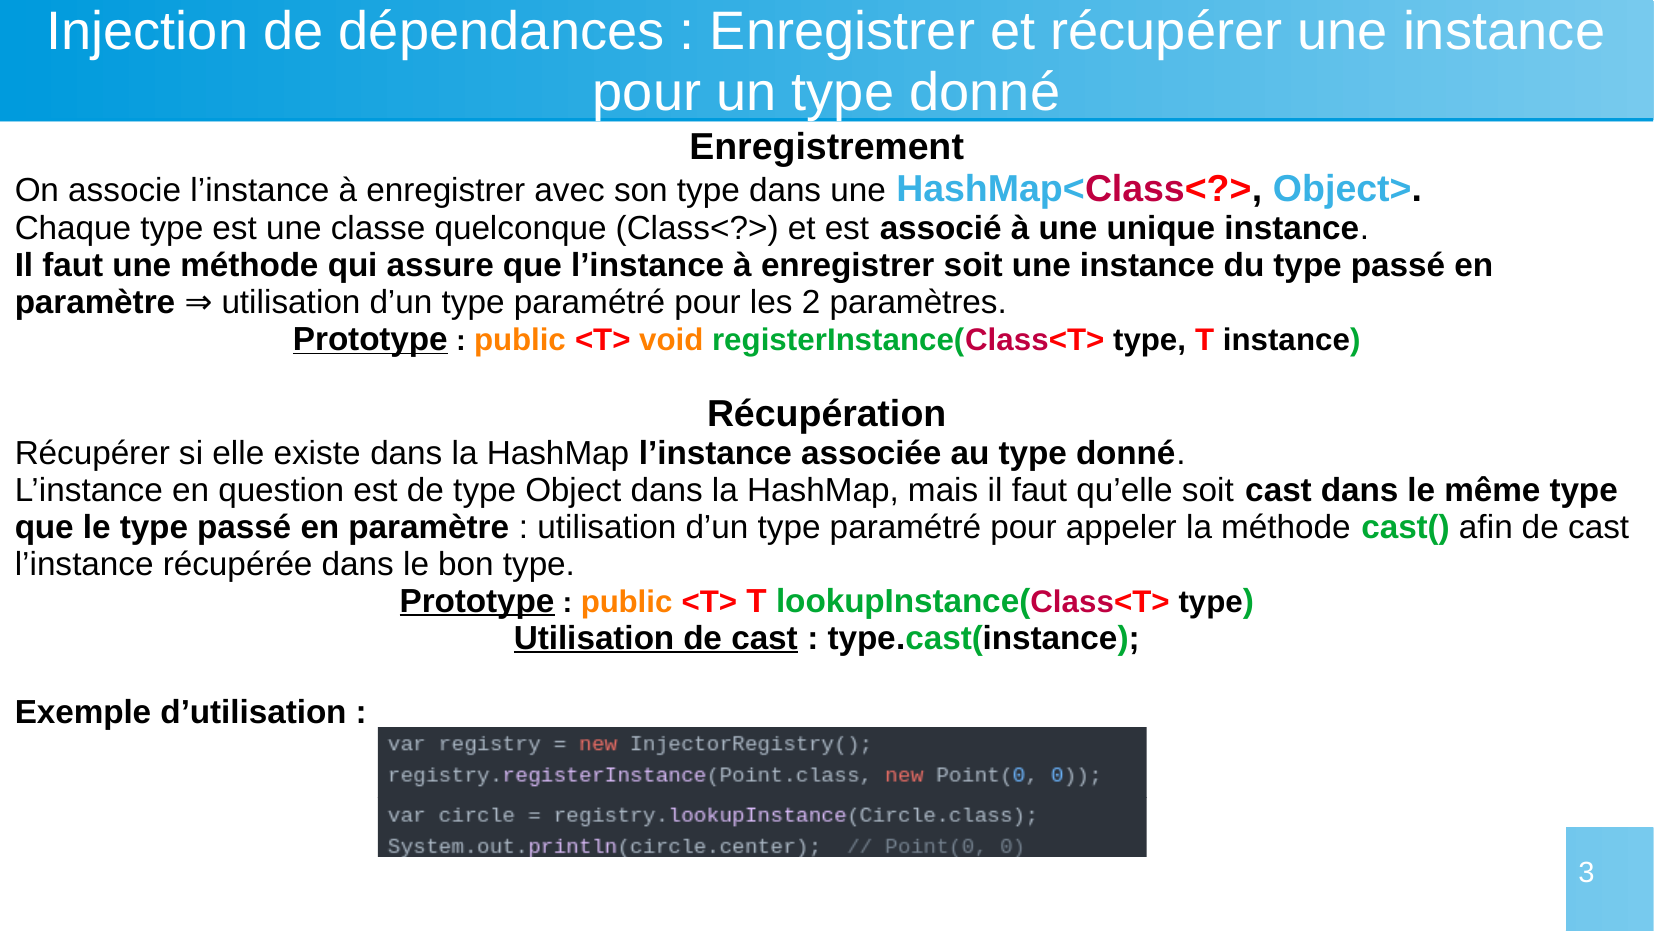

# Injection de dépendances : Enregistrer et récupérer une instance pour un type donné
Enregistrement
On associe l’instance à enregistrer avec son type dans une HashMap<Class<?>, Object>.
Chaque type est une classe quelconque (Class<?>) et est associé à une unique instance.
Il faut une méthode qui assure que l’instance à enregistrer soit une instance du type passé en paramètre ⇒ utilisation d’un type paramétré pour les 2 paramètres.
Prototype : public <T> void registerInstance(Class<T> type, T instance)
Récupération
Récupérer si elle existe dans la HashMap l’instance associée au type donné.
L’instance en question est de type Object dans la HashMap, mais il faut qu’elle soit cast dans le même type que le type passé en paramètre : utilisation d’un type paramétré pour appeler la méthode cast() afin de cast l’instance récupérée dans le bon type.
Prototype : public <T> T lookupInstance(Class<T> type)
Utilisation de cast : type.cast(instance);
Exemple d’utilisation :
3